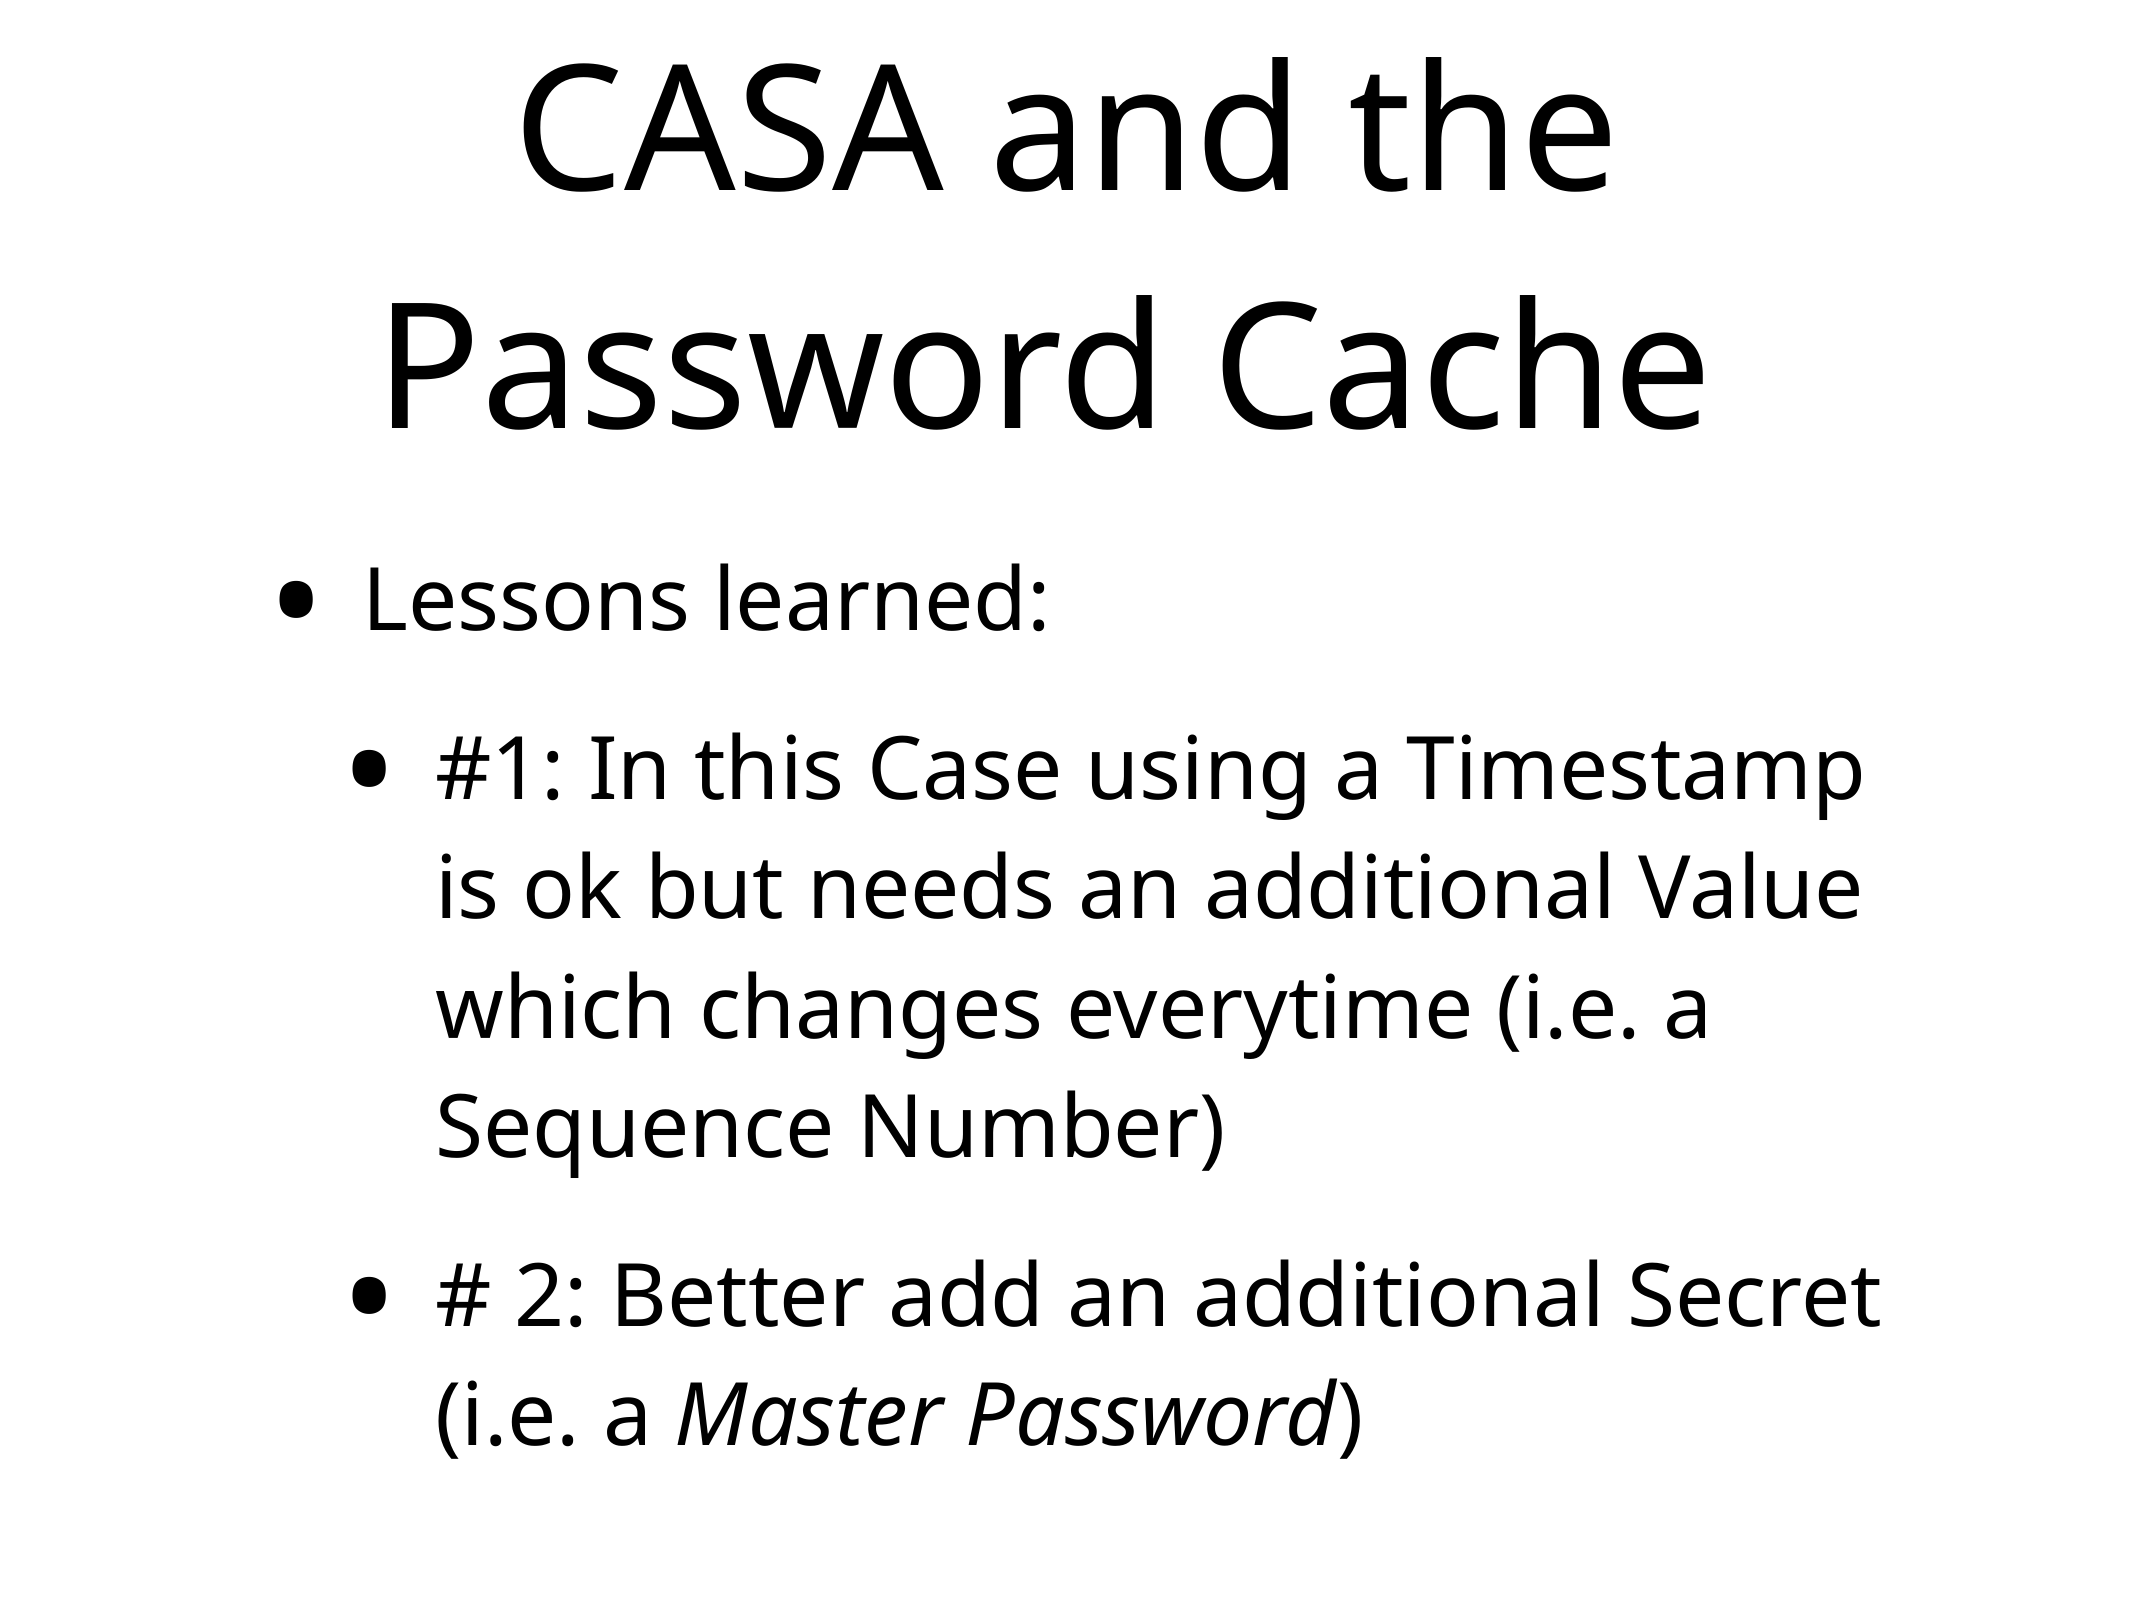

# CASA and the Password Cache
Lessons learned:
#1: In this Case using a Timestamp is ok but needs an additional Value which changes everytime (i.e. a Sequence Number)
# 2: Better add an additional Secret (i.e. a Master Password)